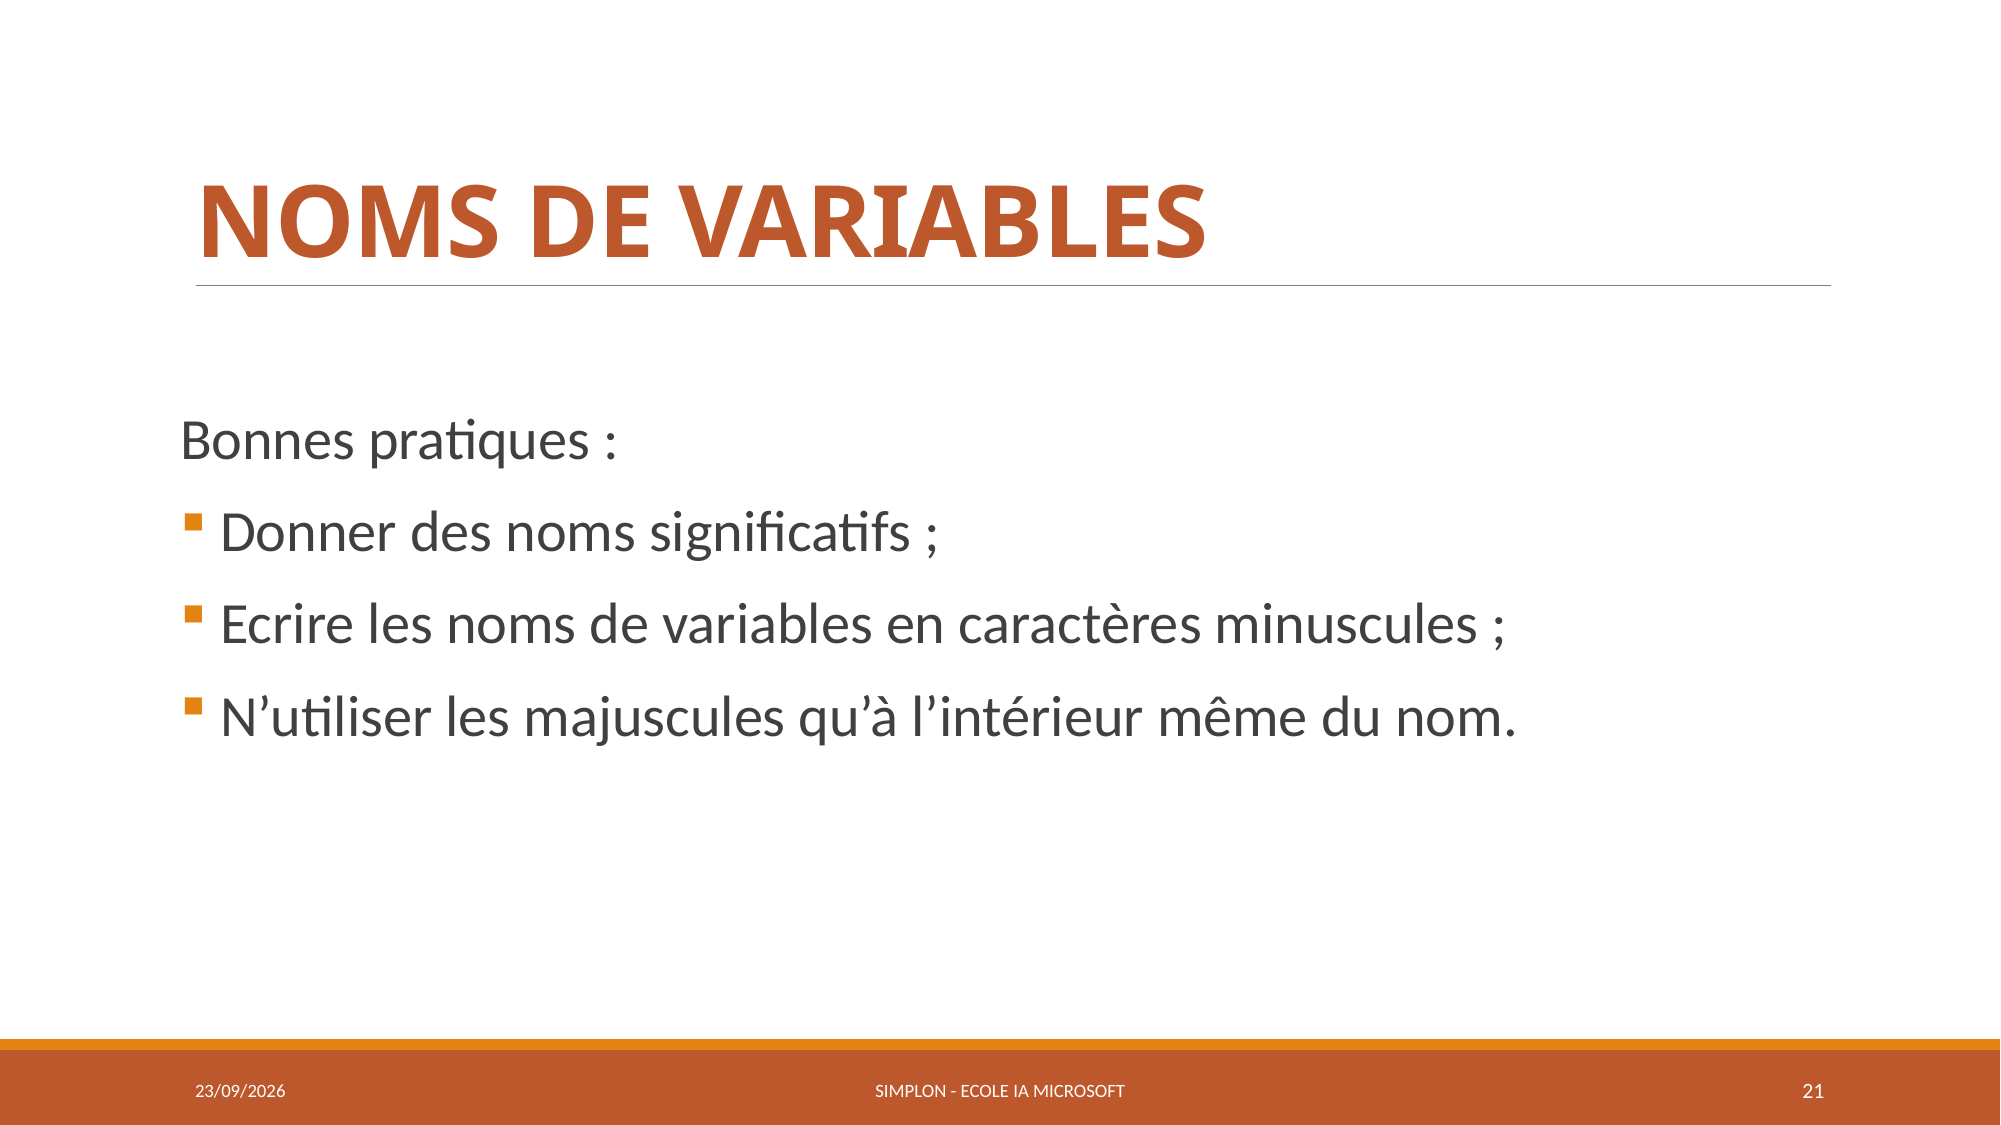

# NOMS DE VARIABLES
Bonnes pratiques :
 Donner des noms significatifs ;
 Ecrire les noms de variables en caractères minuscules ;
 N’utiliser les majuscules qu’à l’intérieur même du nom.
Simplon - Ecole IA Microsoft